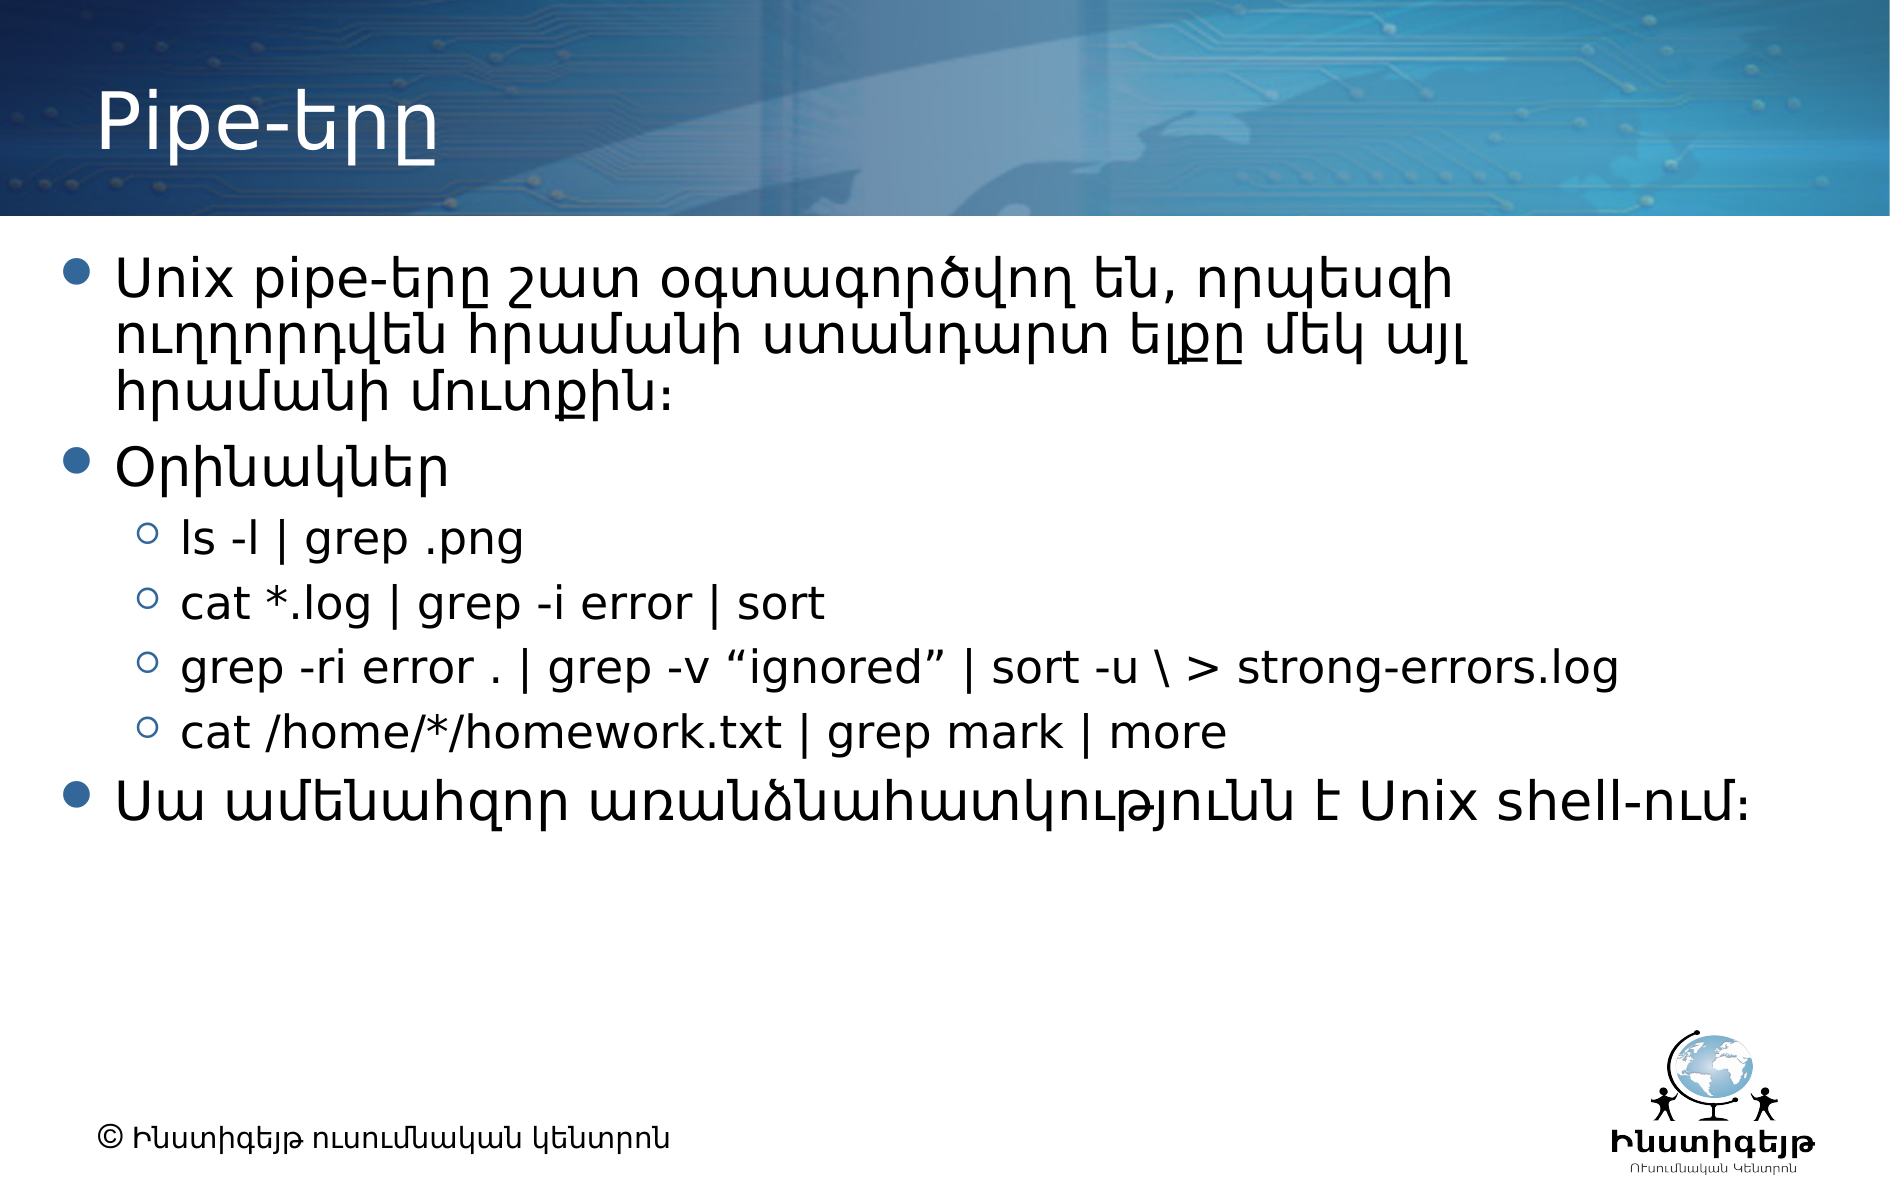

# Pipe-երը
Unix pipe-երը շատ օգտագործվող են, որպեսզի ուղղորդվեն հրամանի ստանդարտ ելքը մեկ այլ հրամանի մուտքին։
Օրինակներ
ls -l | grep .png
cat *.log | grep -i error | sort
grep -ri error . | grep -v “ignored” | sort -u \ > strong-errors.log
cat /home/*/homework.txt | grep mark | more
Սա ամենահզոր առանձնահատկությունն է Unix shell-ում։